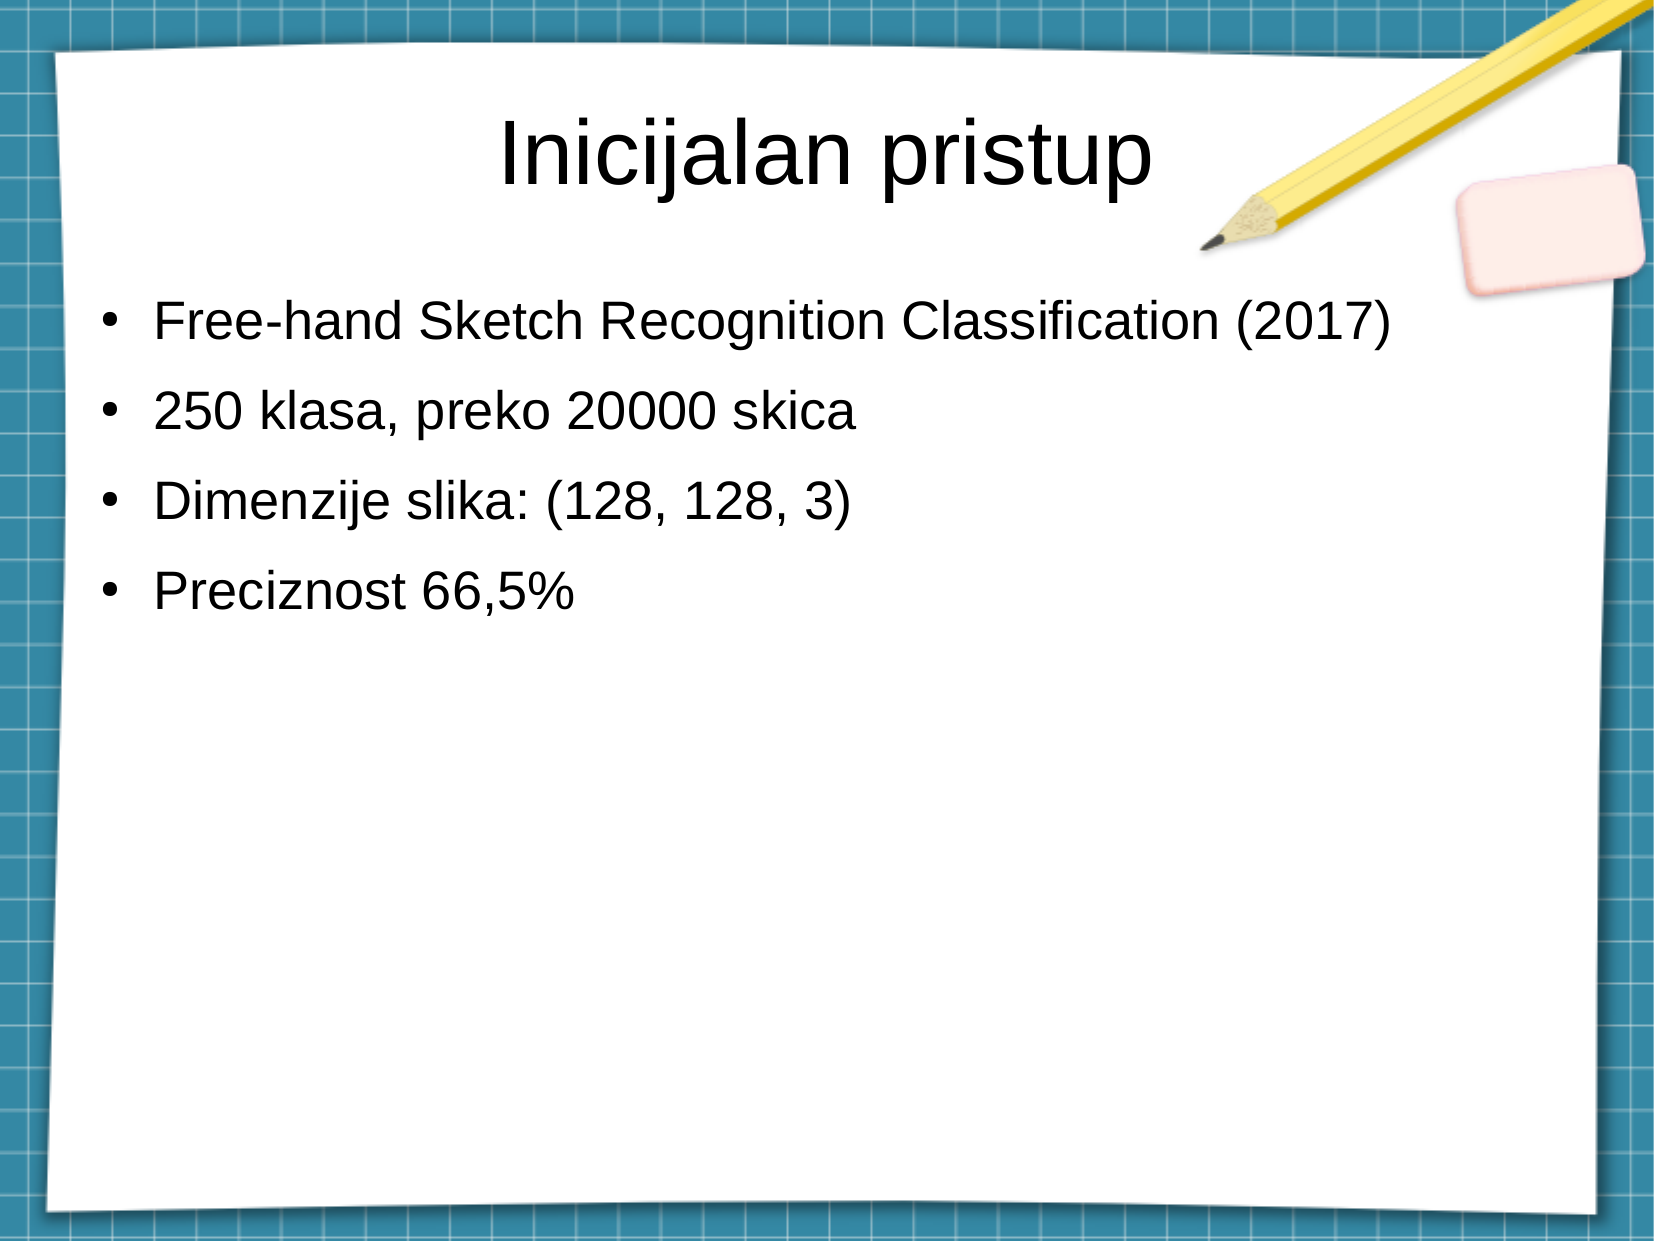

# Inicijalan pristup
Free-hand Sketch Recognition Classification (2017)
250 klasa, preko 20000 skica
Dimenzije slika: (128, 128, 3)
Preciznost 66,5%